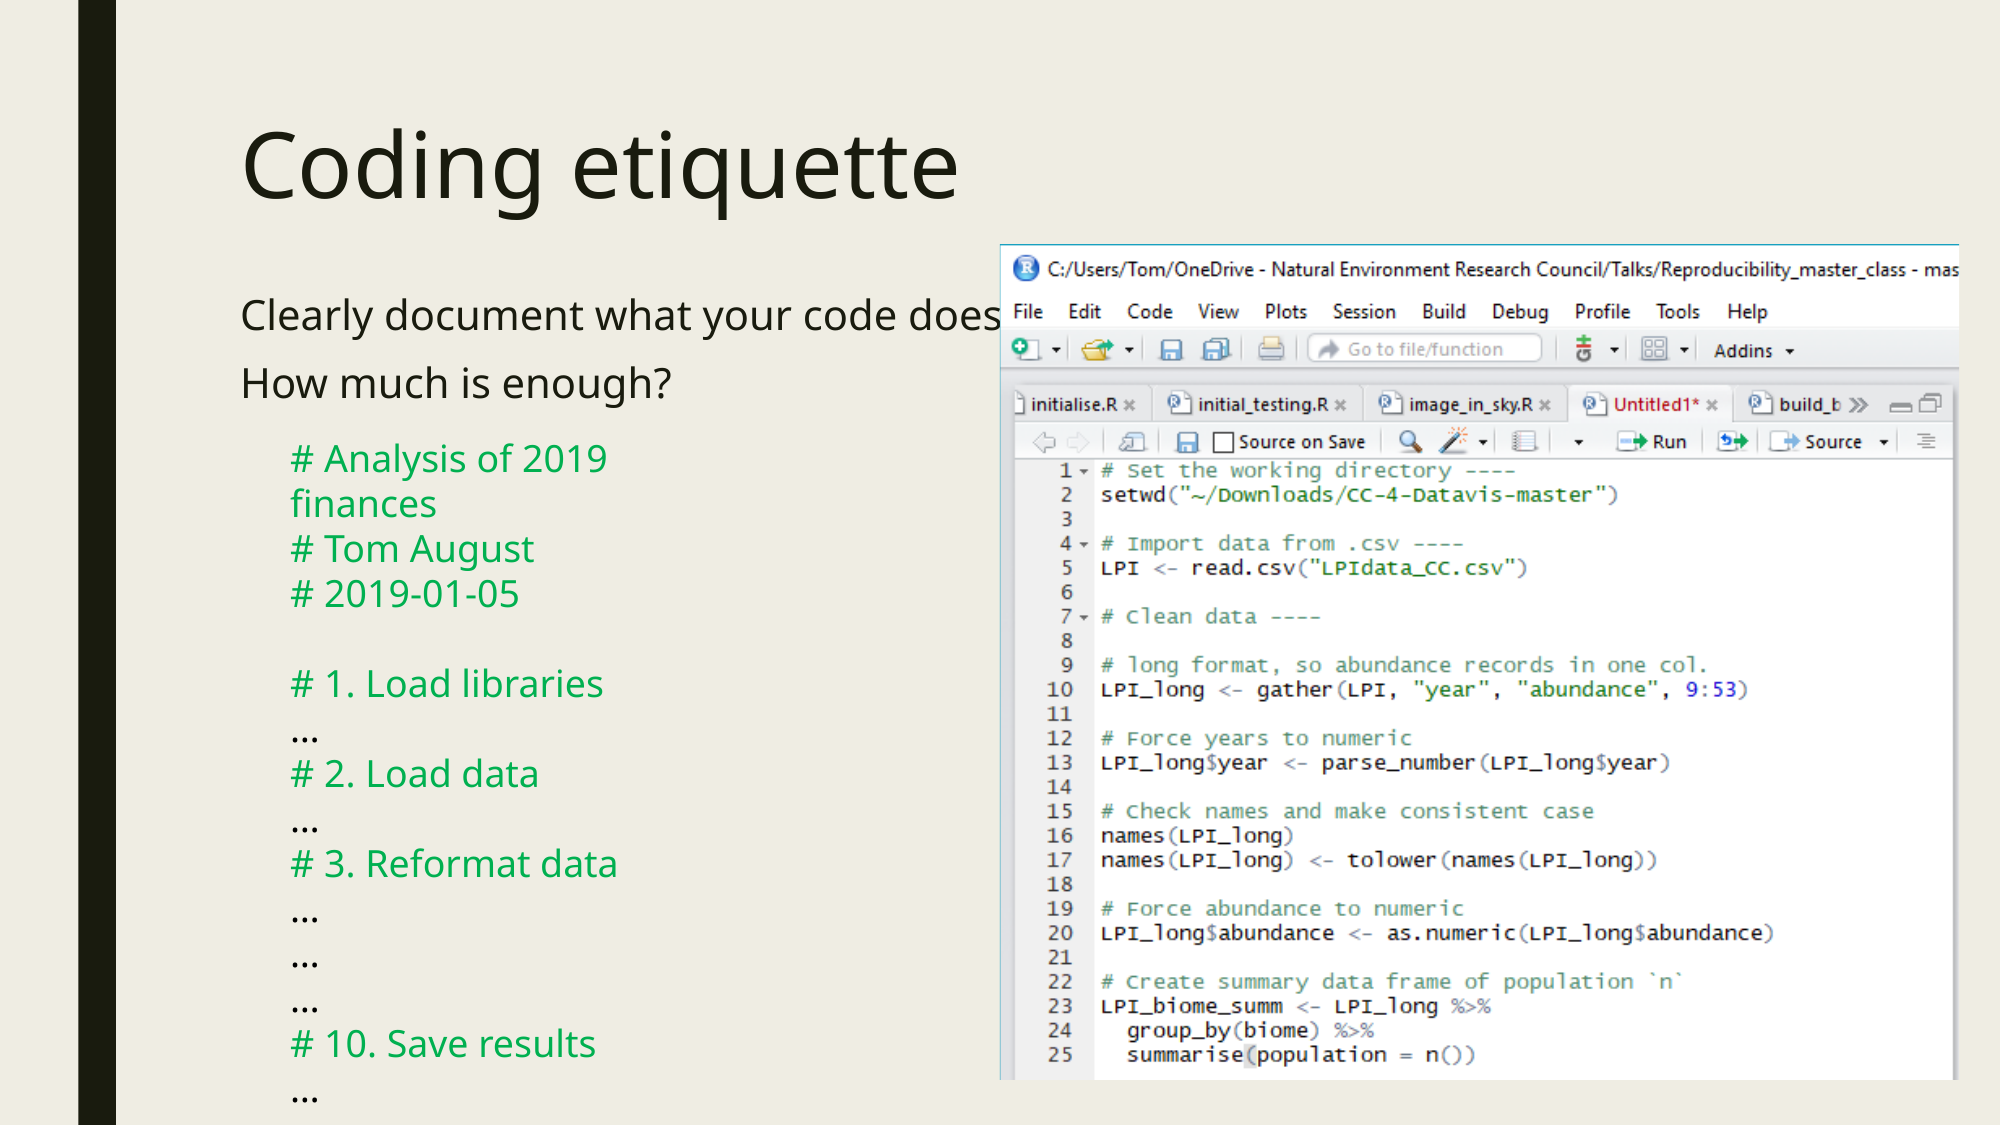

# Coding etiquette
Clearly document what your code does.
How much is enough?
# Analysis of 2019 finances
# Tom August
# 2019-01-05
# 1. Load libraries
…
# 2. Load data
…
# 3. Reformat data
…
…
…
# 10. Save results
…